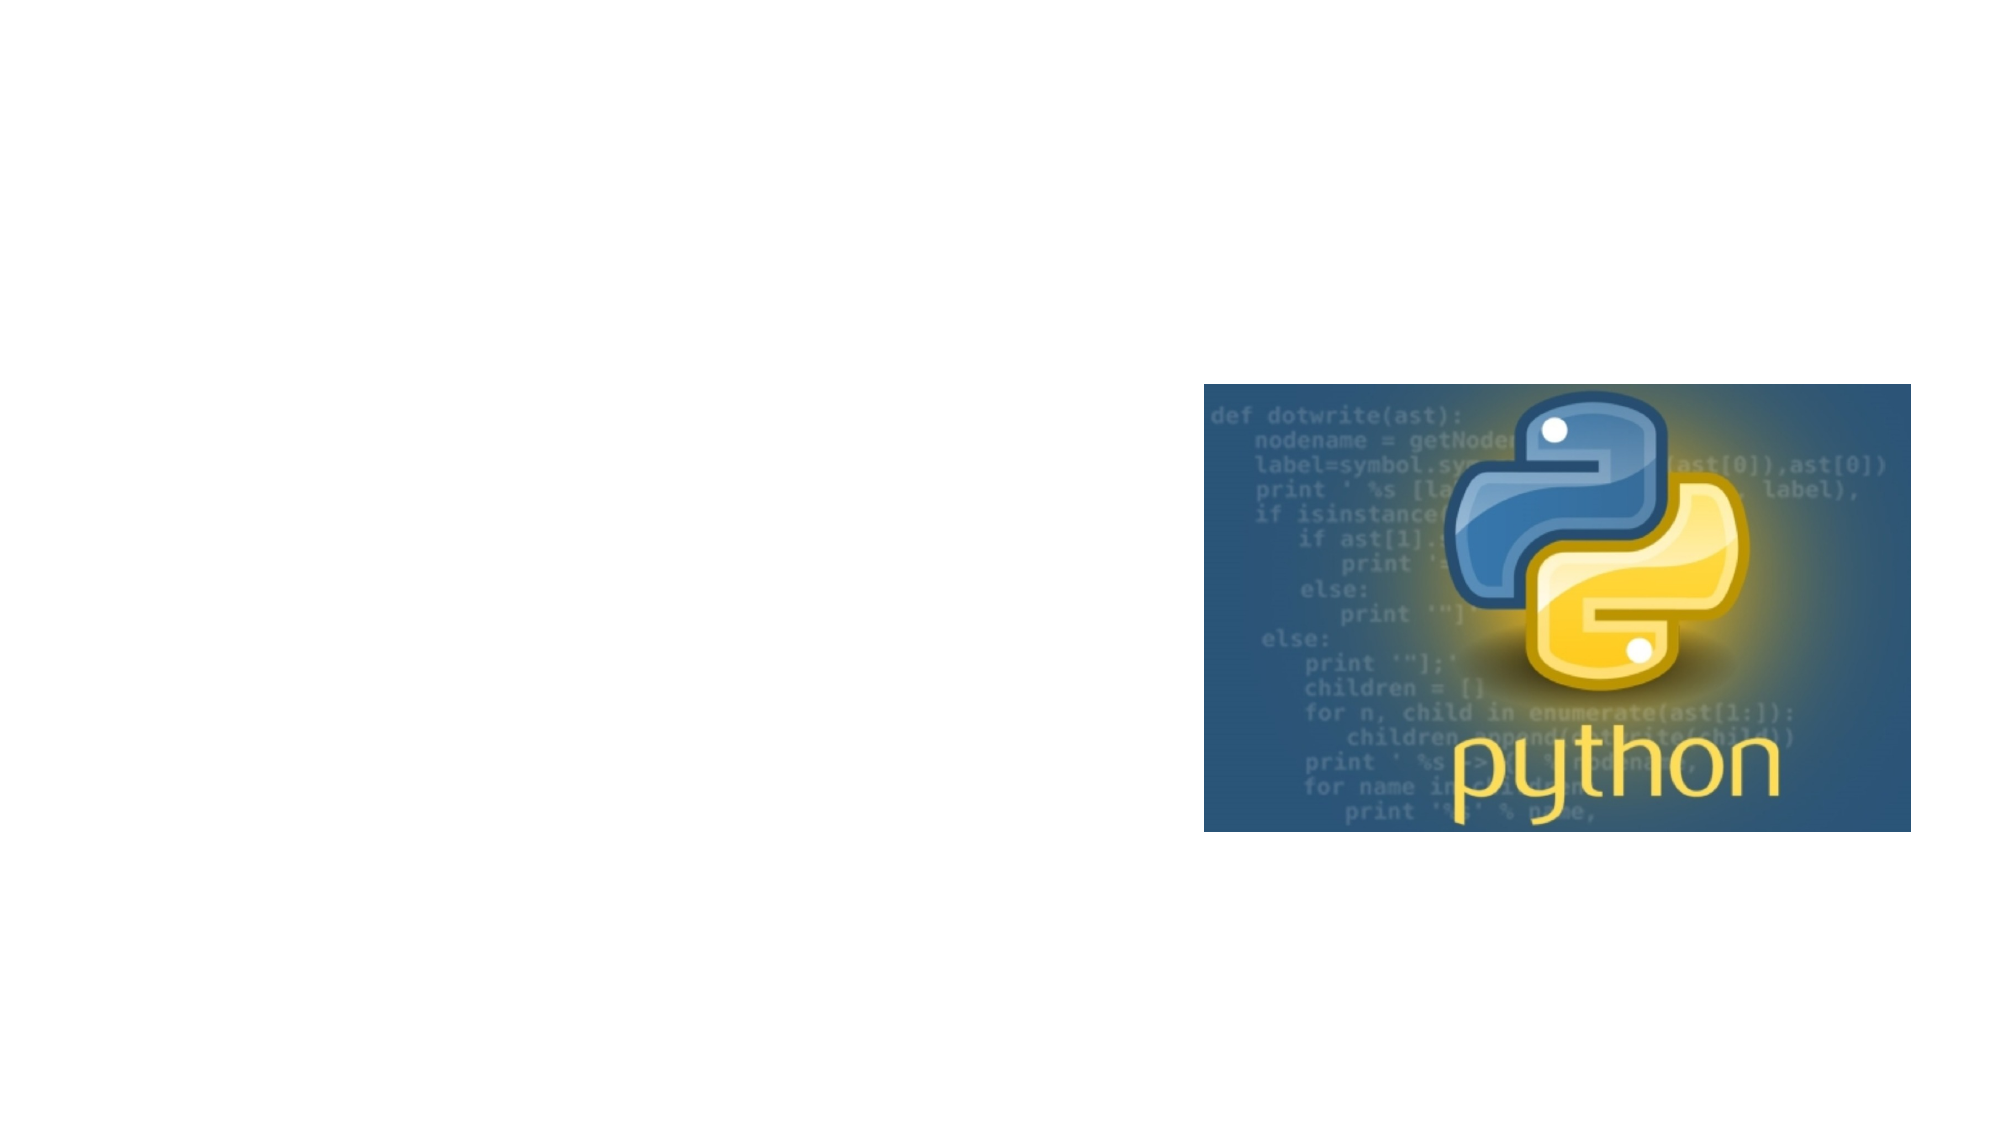

# Programozás eszközei
Python programozási nyelv :
- open cv könyvtár
- numpy könyvtár